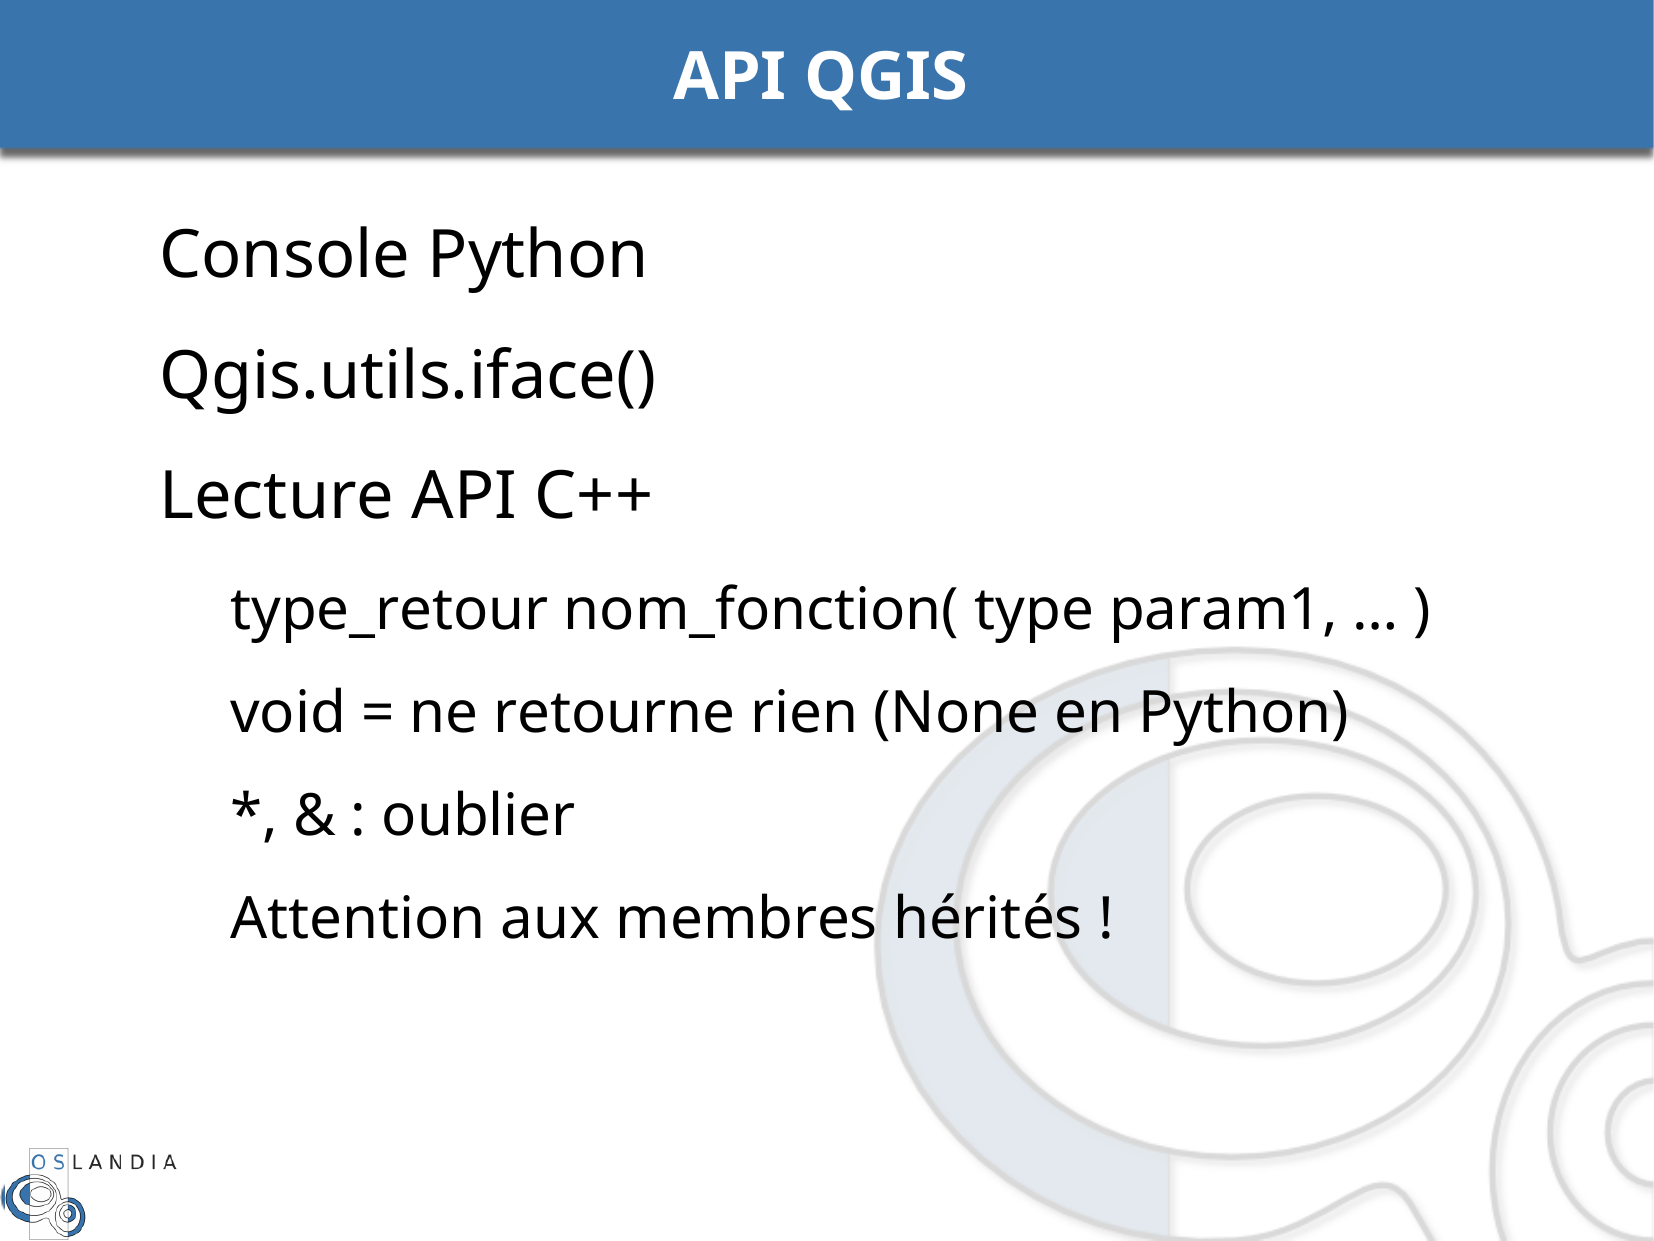

# API QGIS
Console Python
Qgis.utils.iface()
Lecture API C++
type_retour nom_fonction( type param1, … )
void = ne retourne rien (None en Python)
*, & : oublier
Attention aux membres hérités !